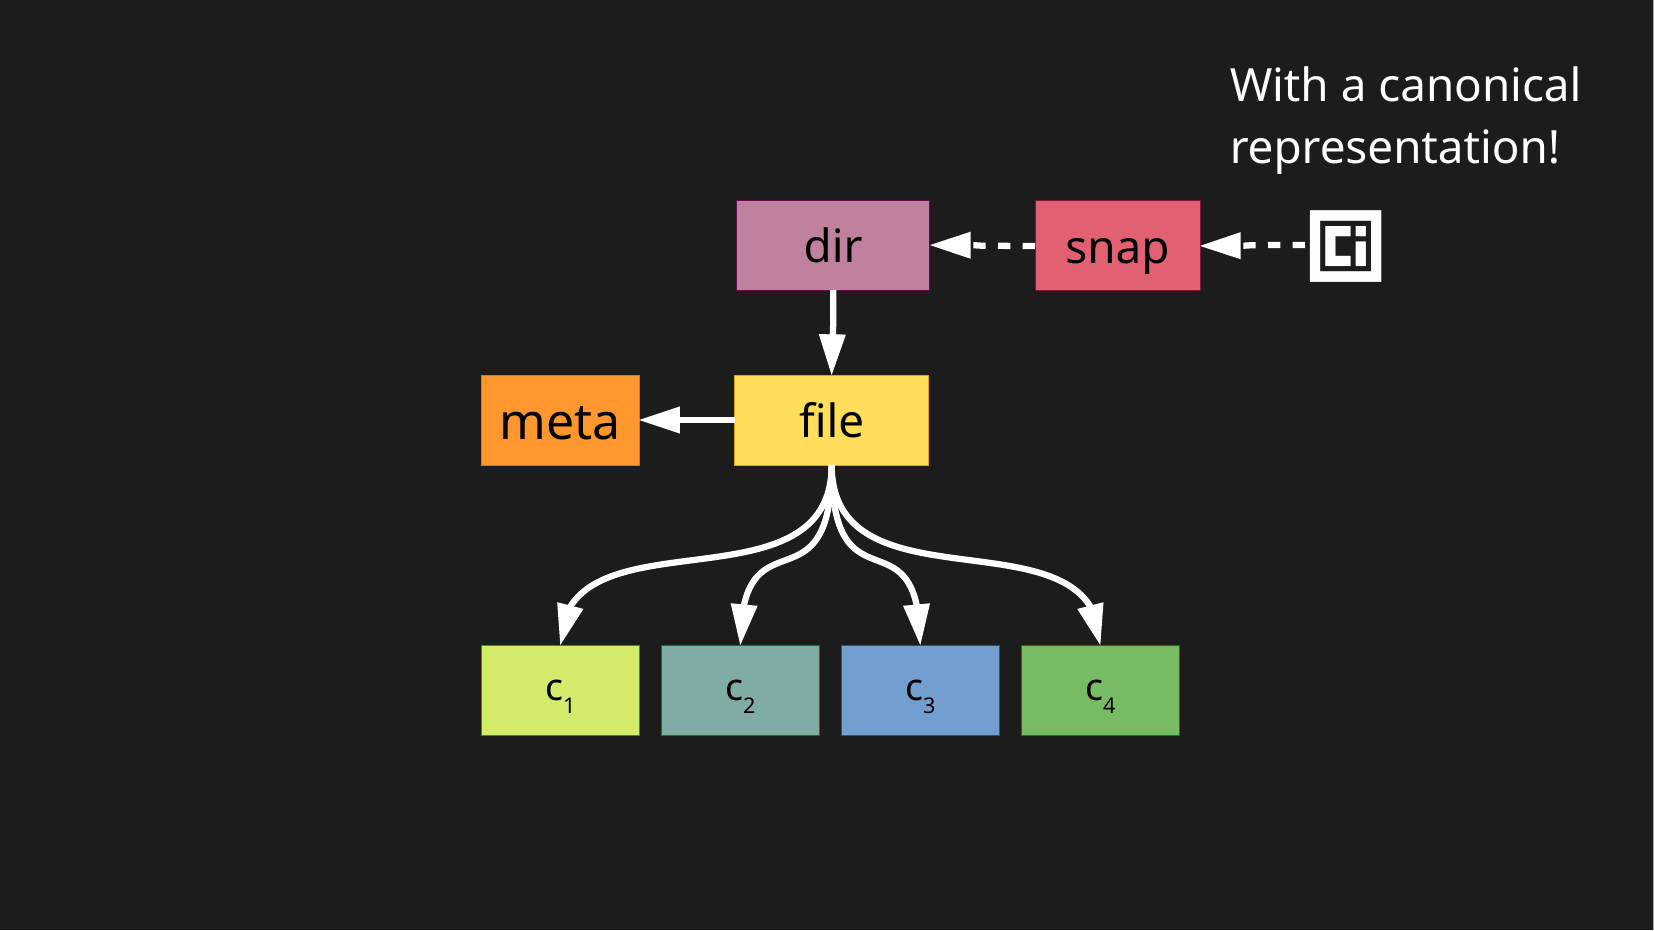

With a canonical representation!
dir
snap
meta
file
c1
c2
c3
c4